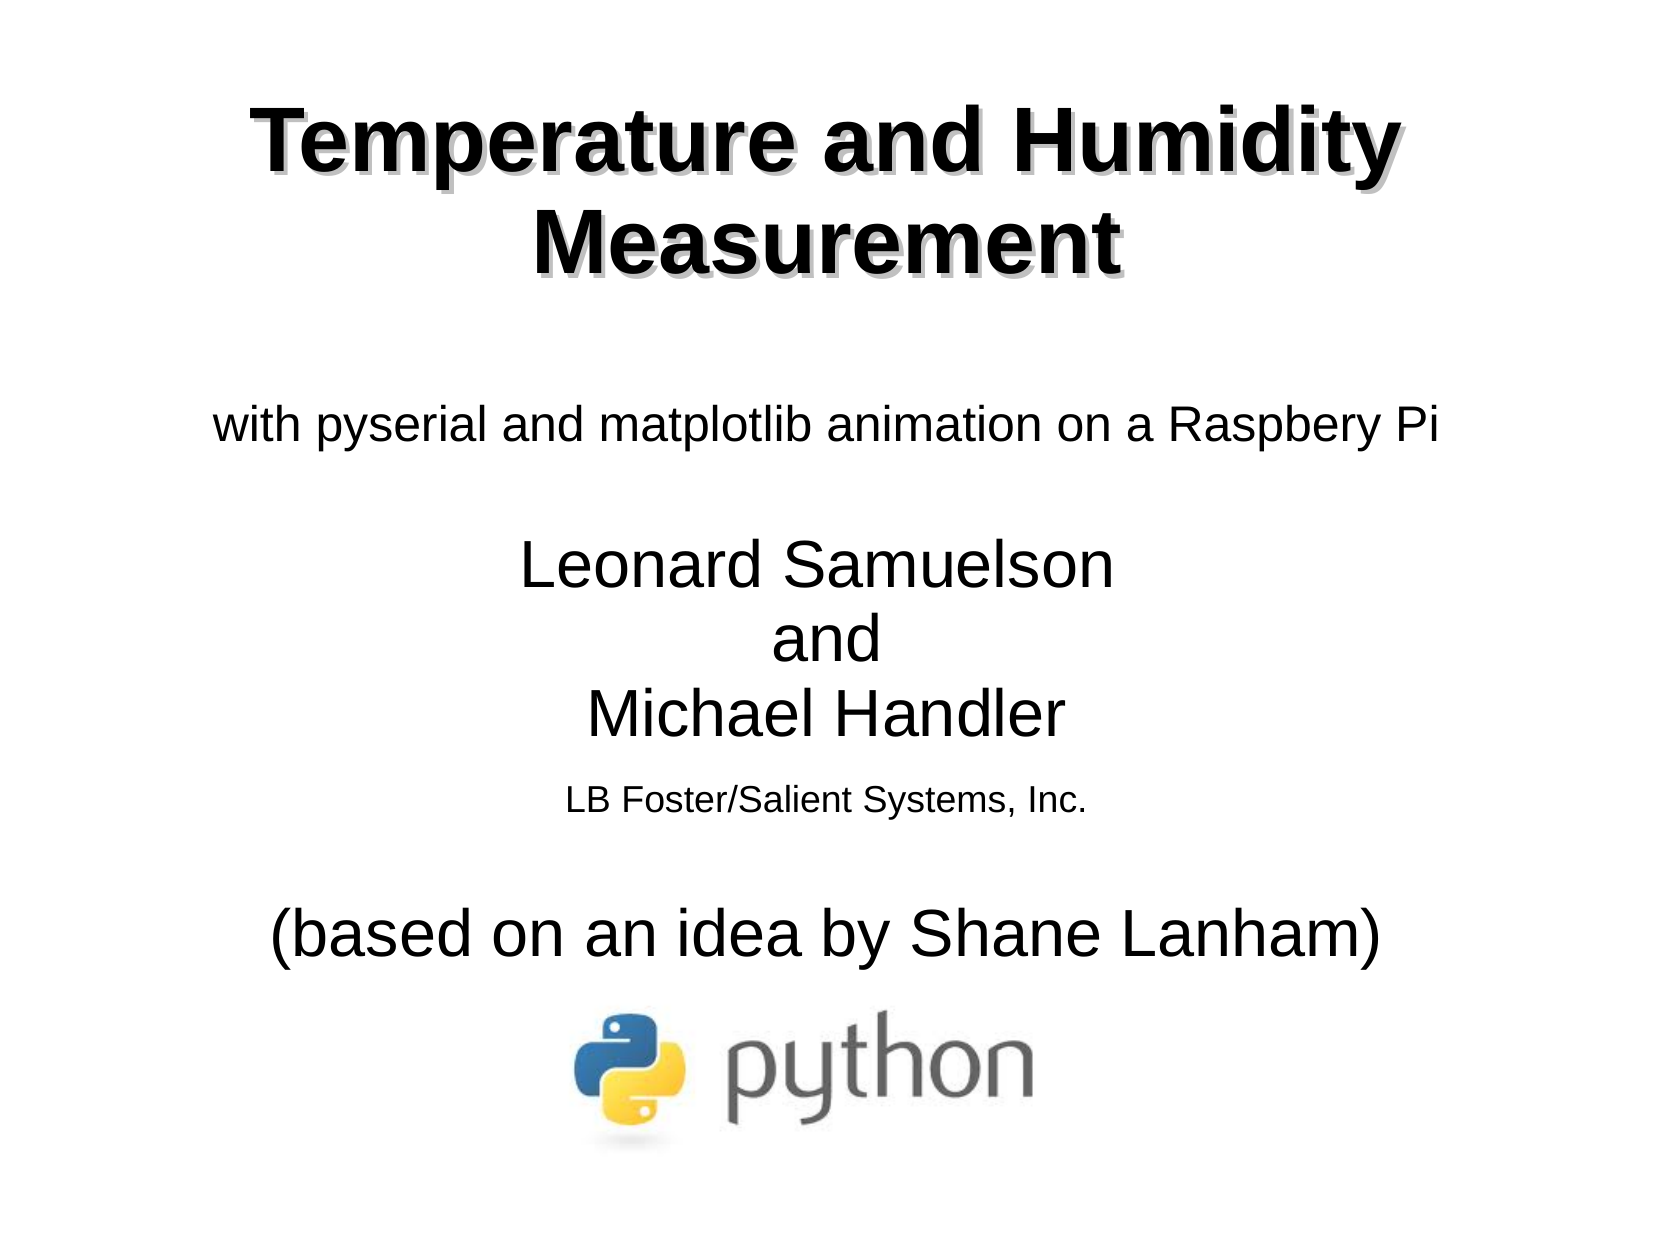

# Temperature and Humidity Measurement
with pyserial and matplotlib animation on a Raspbery Pi
Leonard Samuelson
and
Michael Handler
LB Foster/Salient Systems, Inc.
(based on an idea by Shane Lanham)